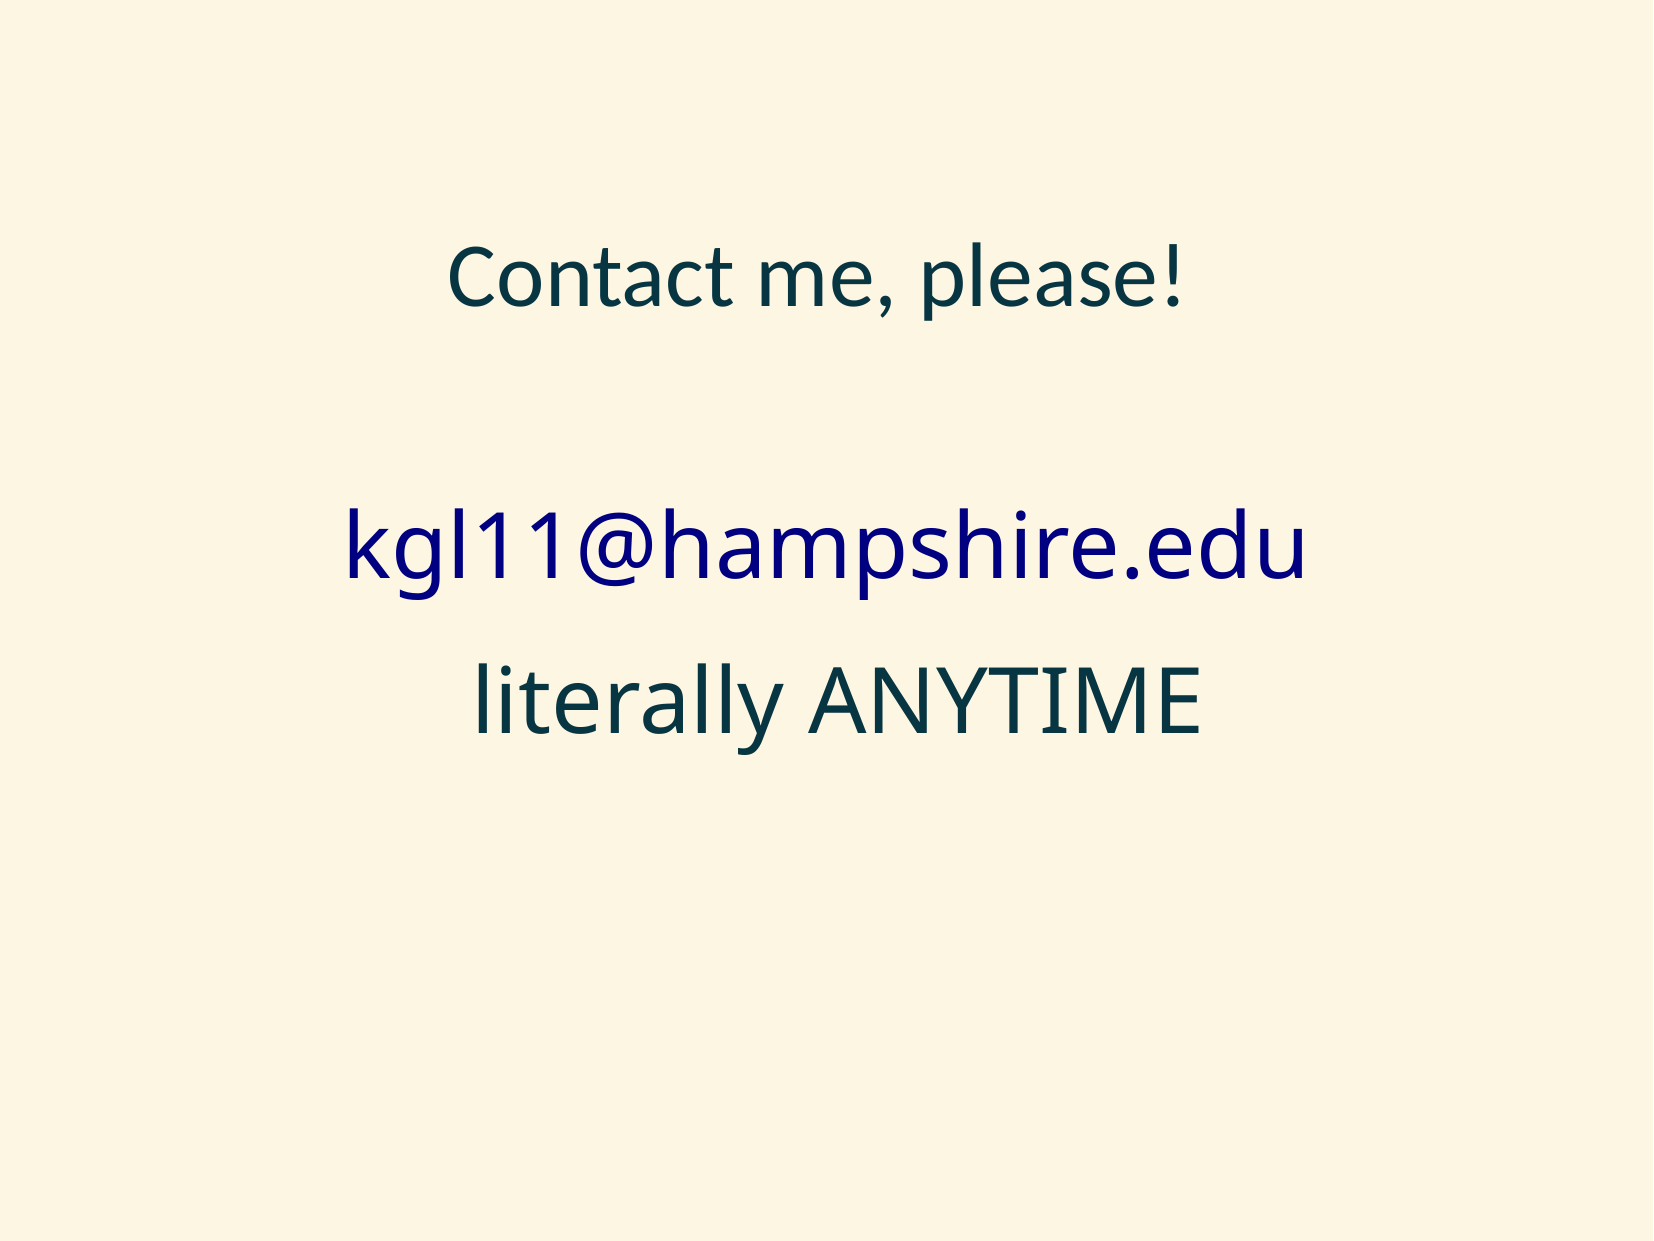

# Contact me, please!
kgl11@hampshire.edu
 literally ANYTIME